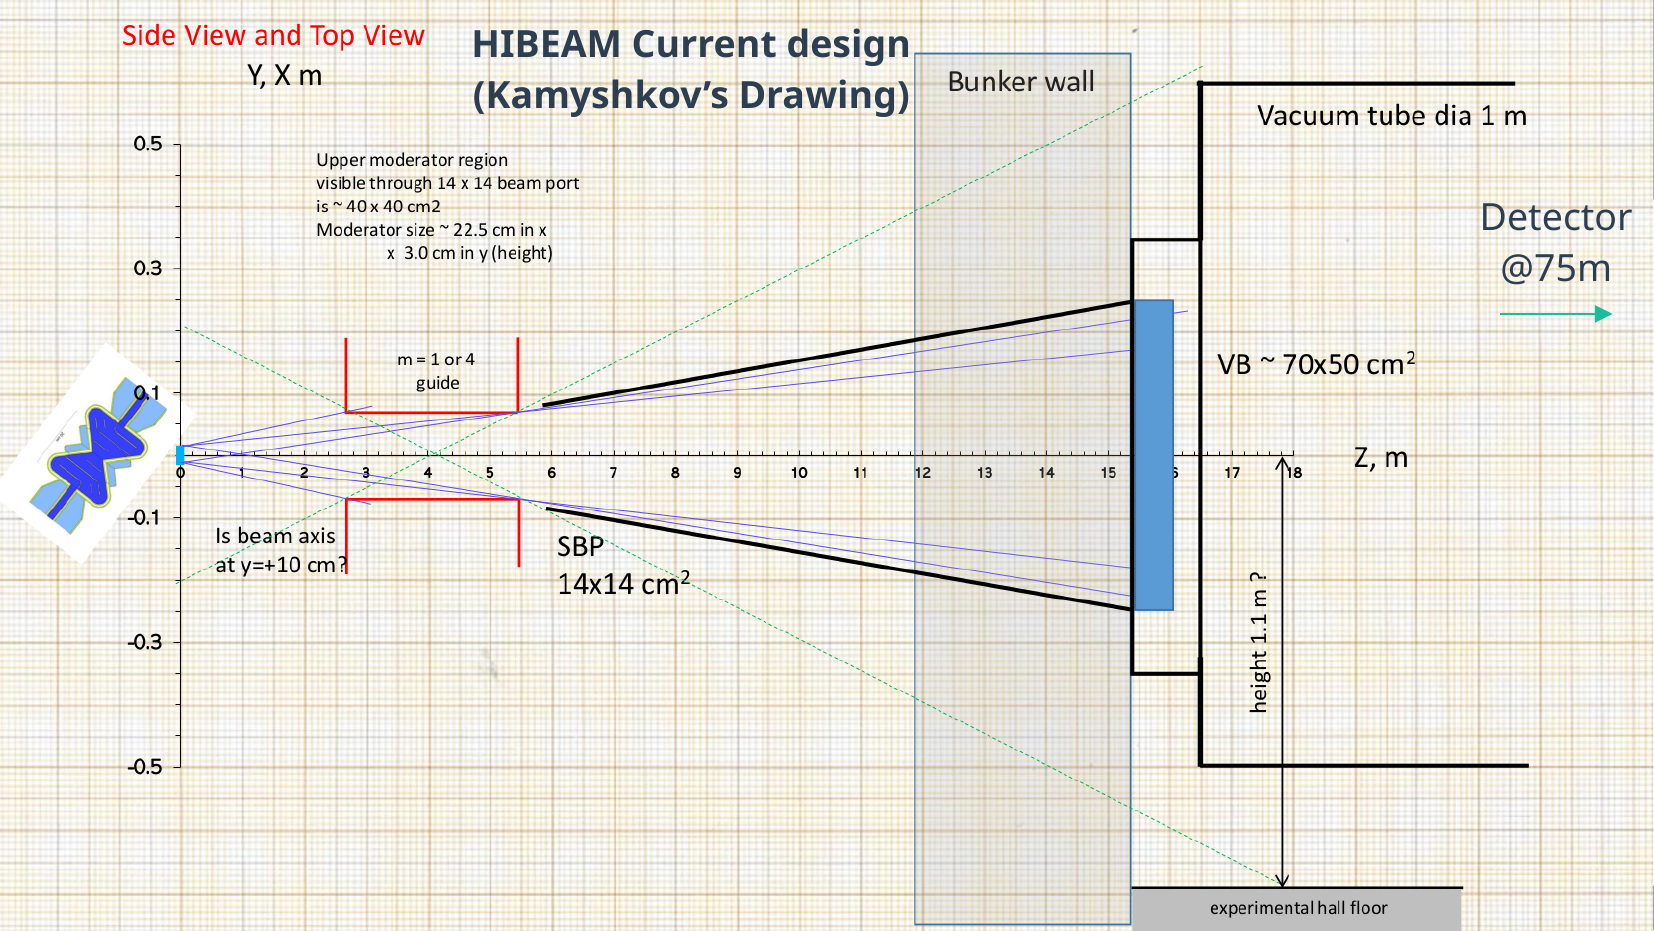

HIBEAM Current design
(Kamyshkov’s Drawing)
Detector @75m